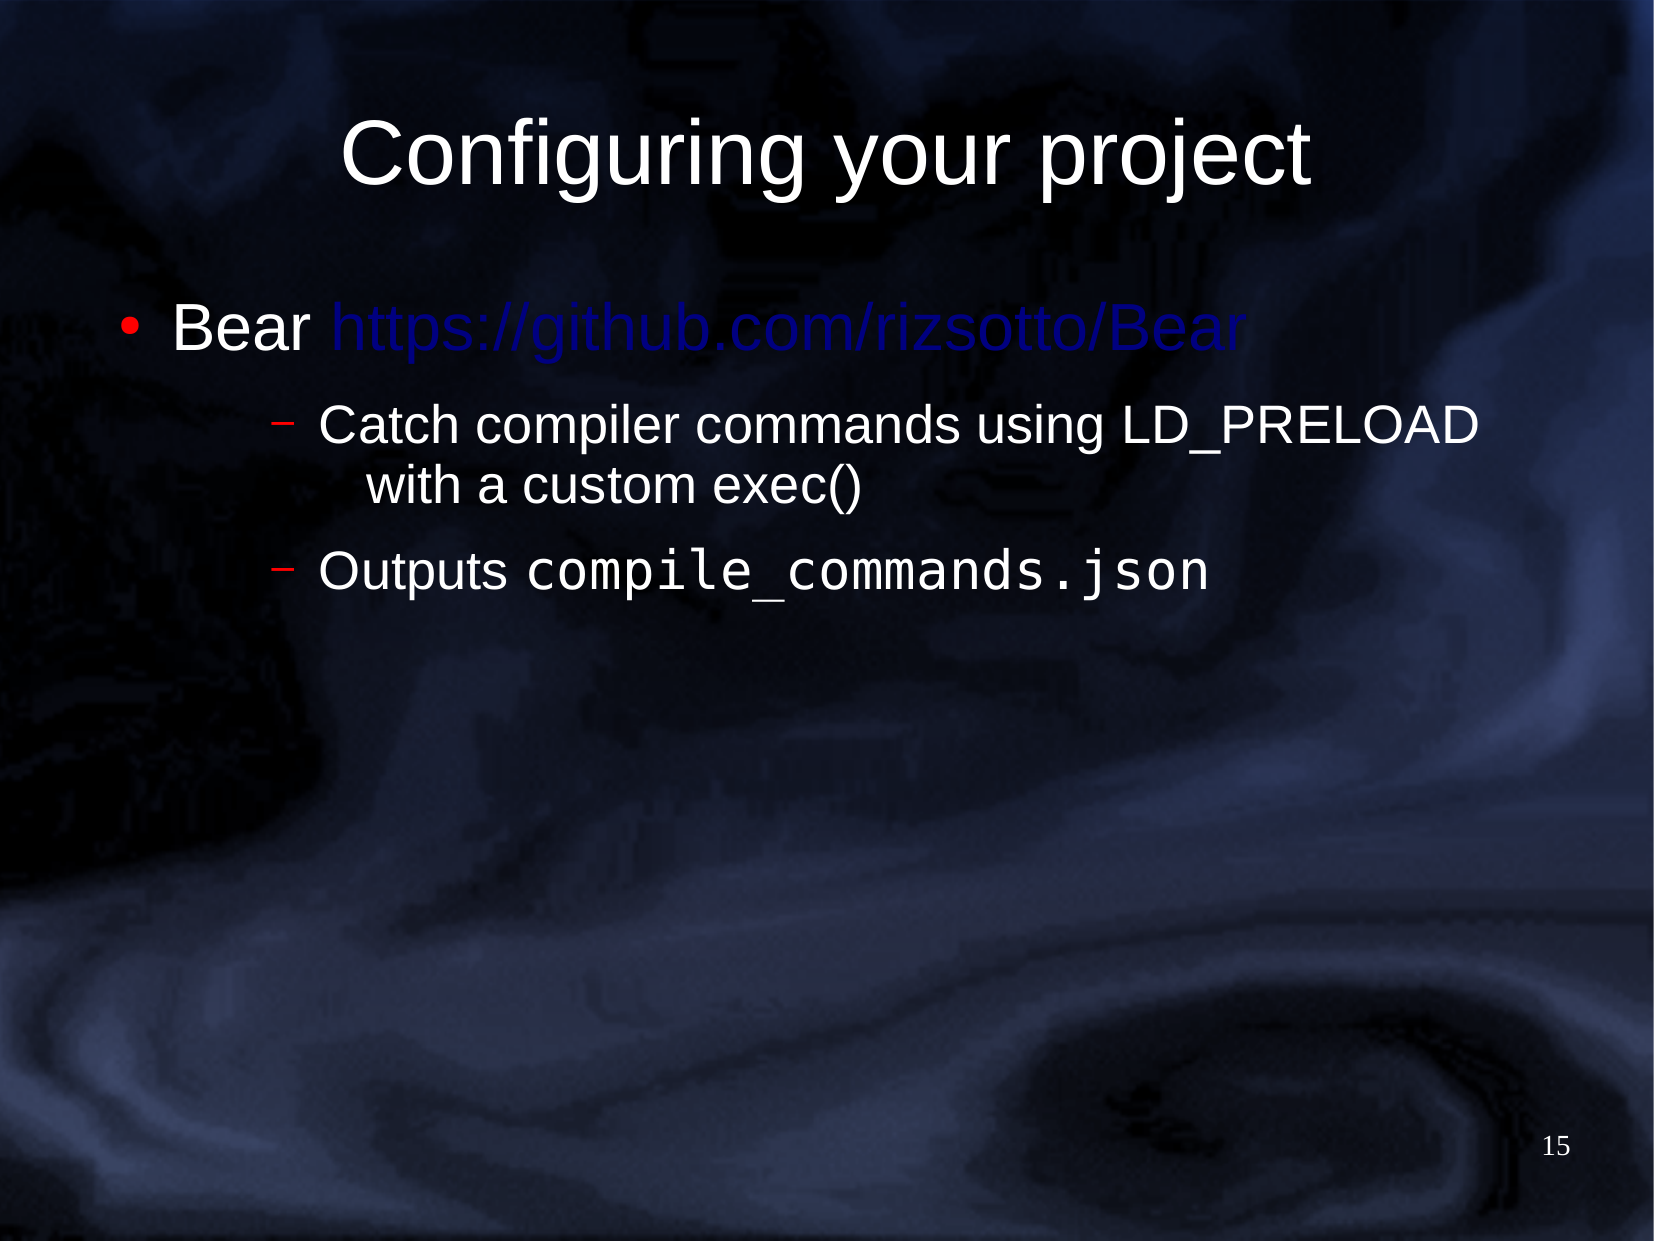

# Configuring your project
Bear https://github.com/rizsotto/Bear
Catch compiler commands using LD_PRELOAD with a custom exec()
Outputs compile_commands.json
15